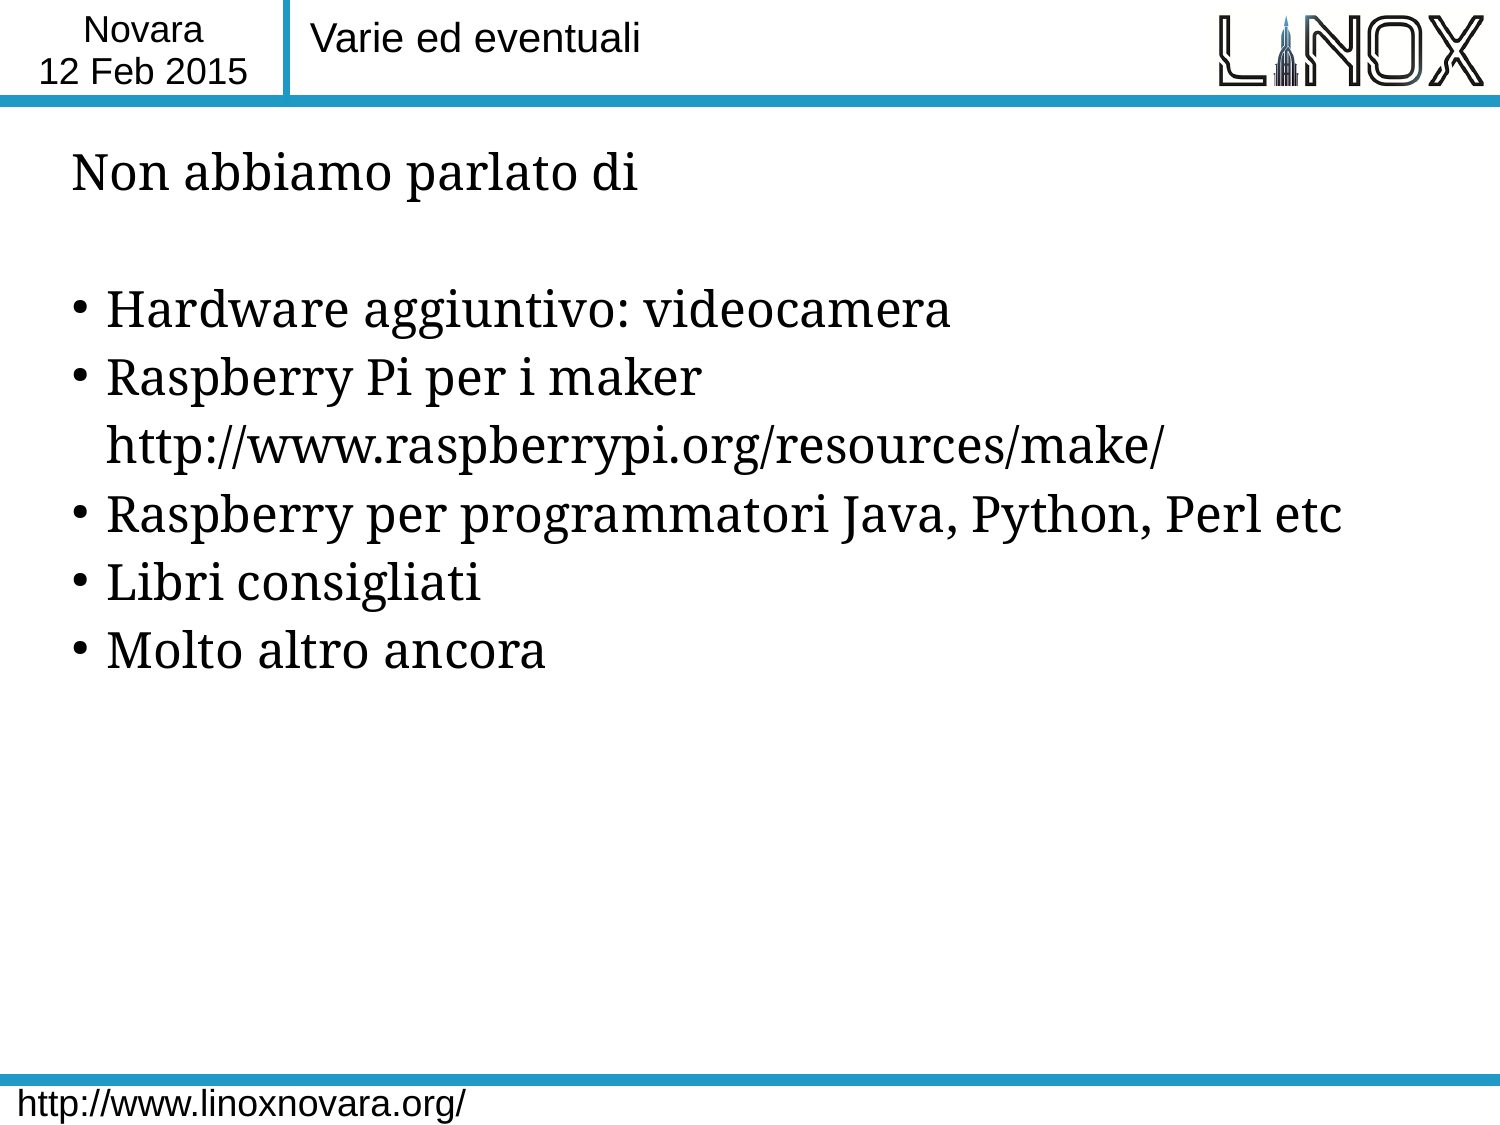

# Varie ed eventuali
Non abbiamo parlato di
Hardware aggiuntivo: videocamera
Raspberry Pi per i maker http://www.raspberrypi.org/resources/make/
Raspberry per programmatori Java, Python, Perl etc
Libri consigliati
Molto altro ancora